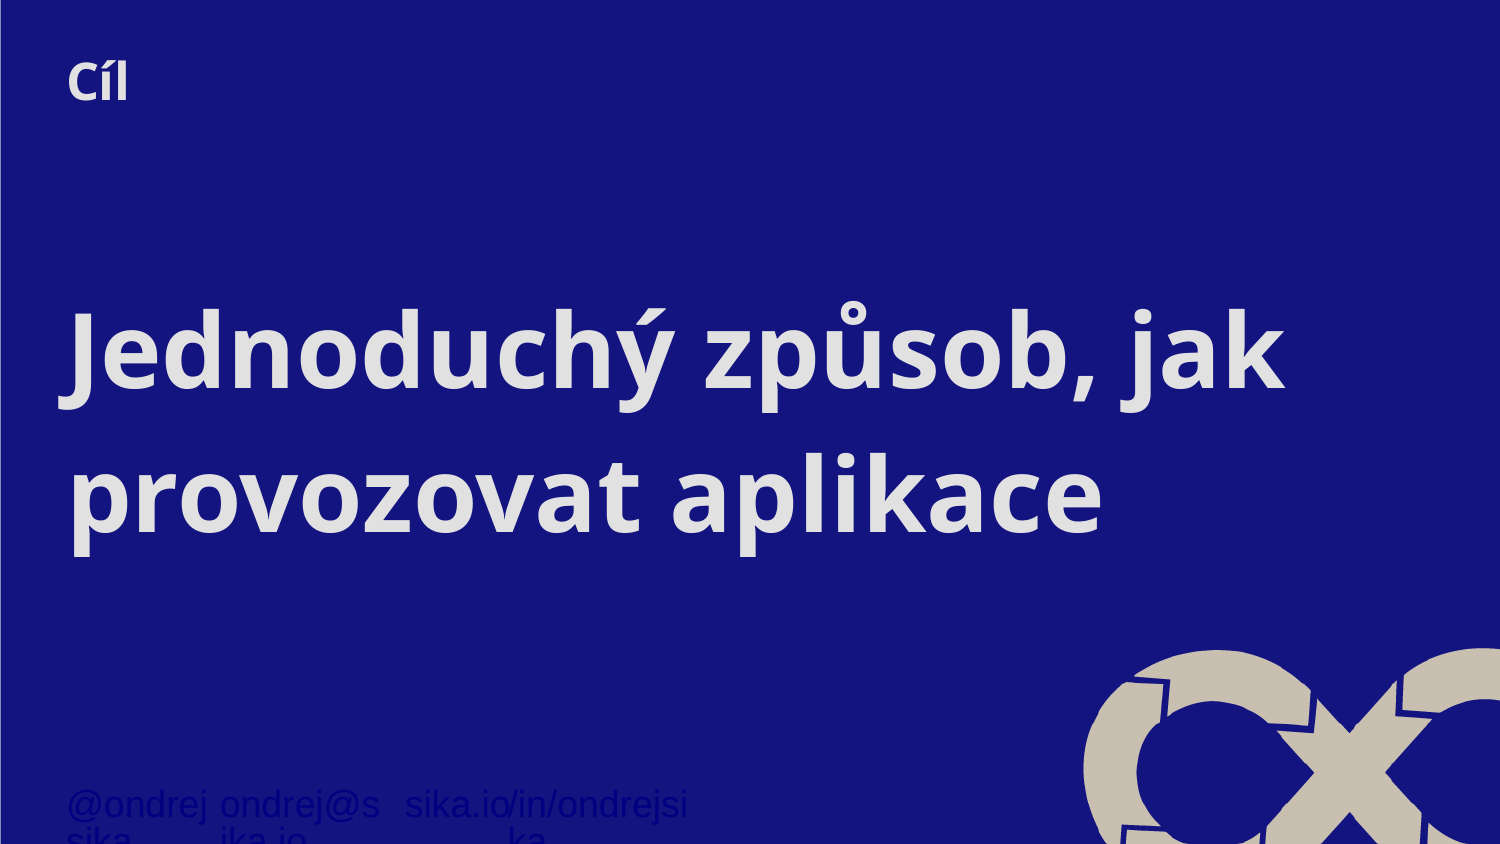

# Cíl
Jednoduchý způsob, jak provozovat aplikace